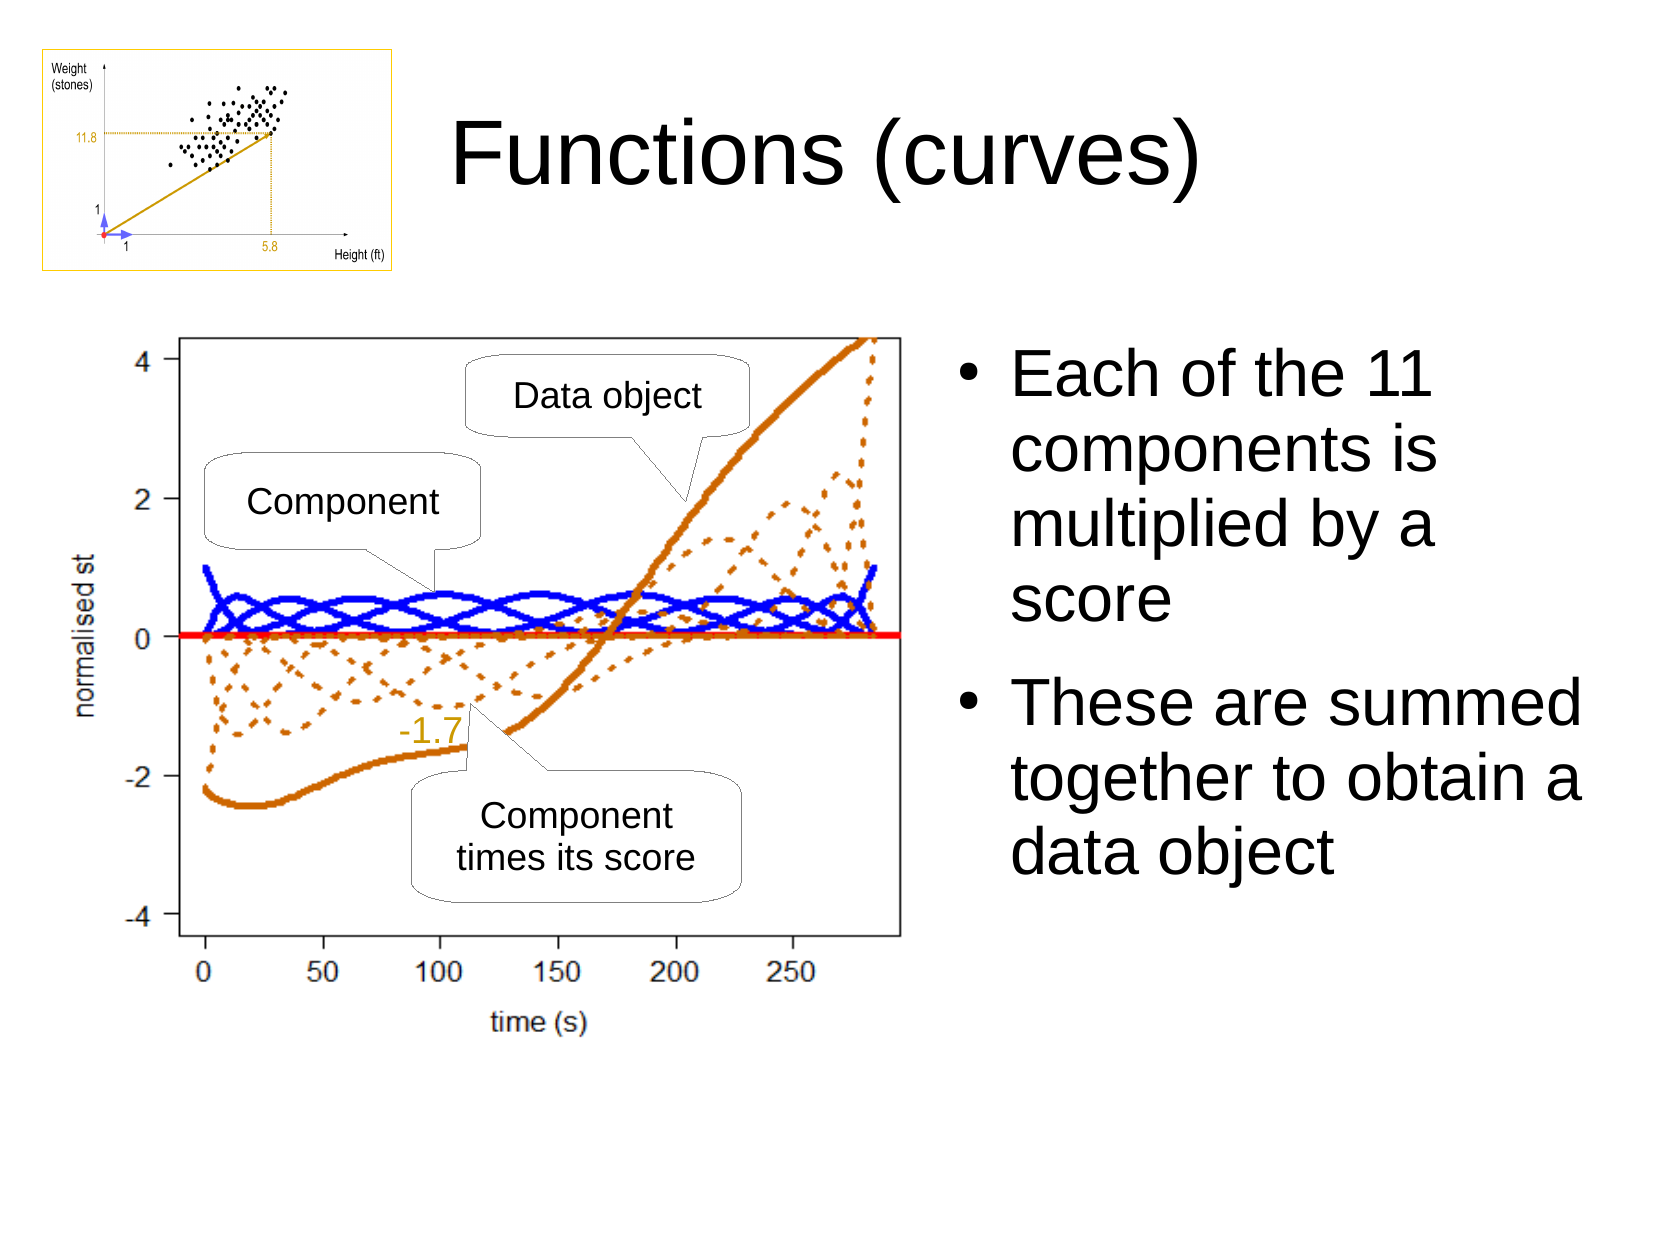

# Functions (curves)
Each of the 11 components is multiplied by a score
These are summed together to obtain a data object
Data object
Component
-1.7
Component times its score